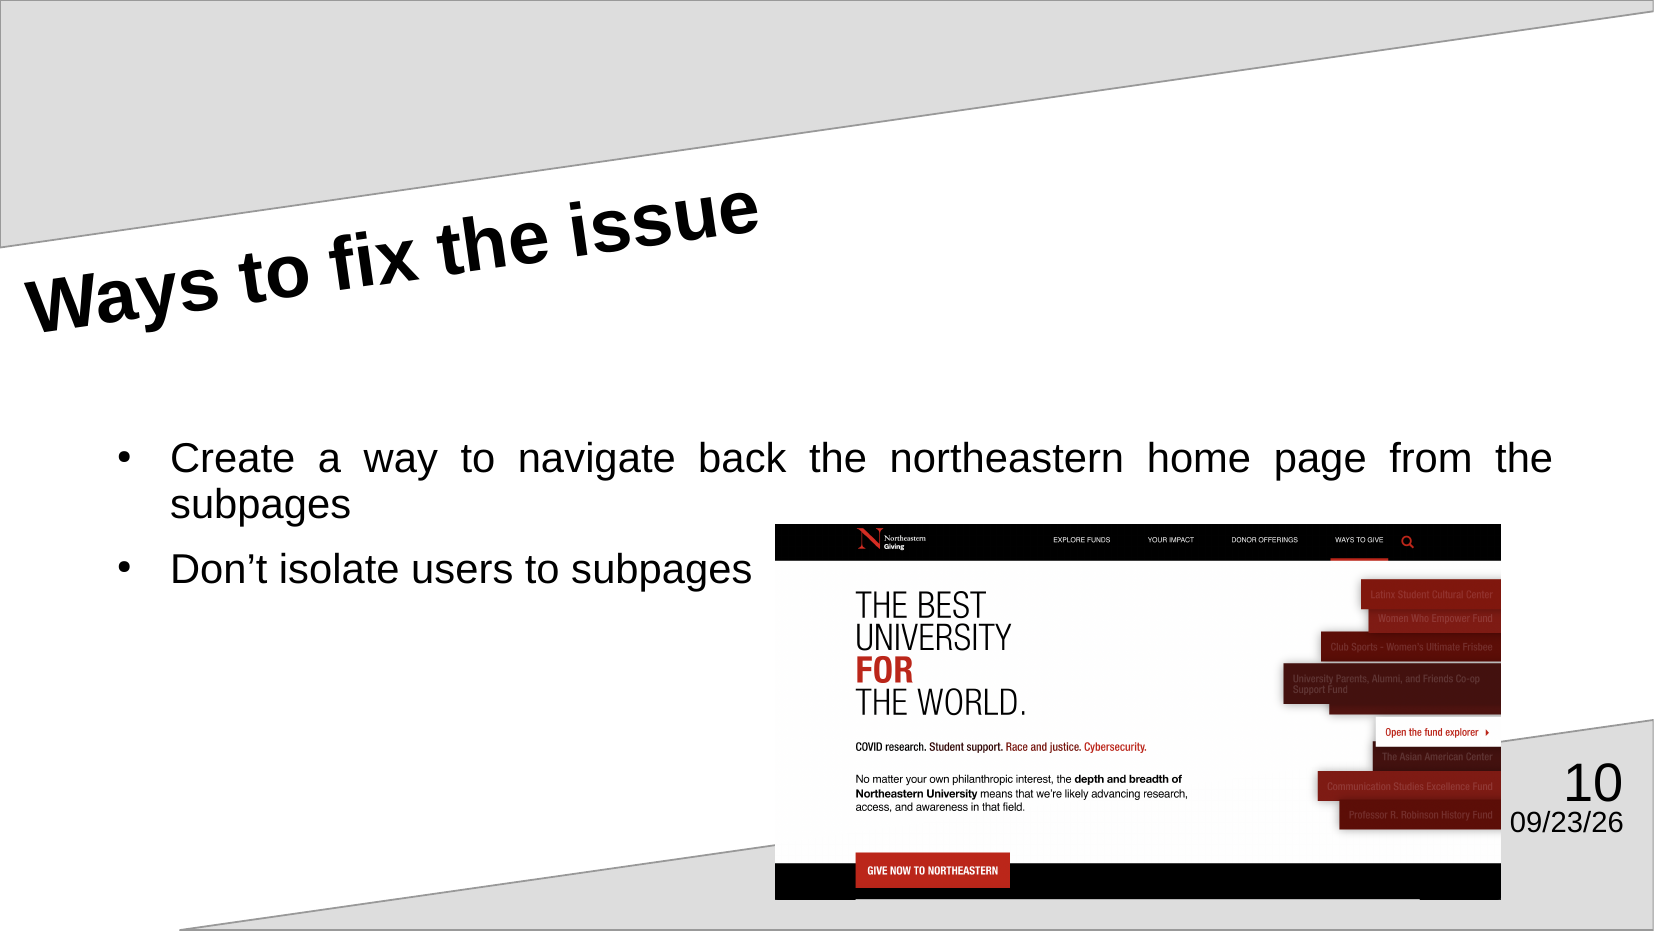

# Ways to fix the issue
Create a way to navigate back the northeastern home page from the subpages
Don’t isolate users to subpages
10